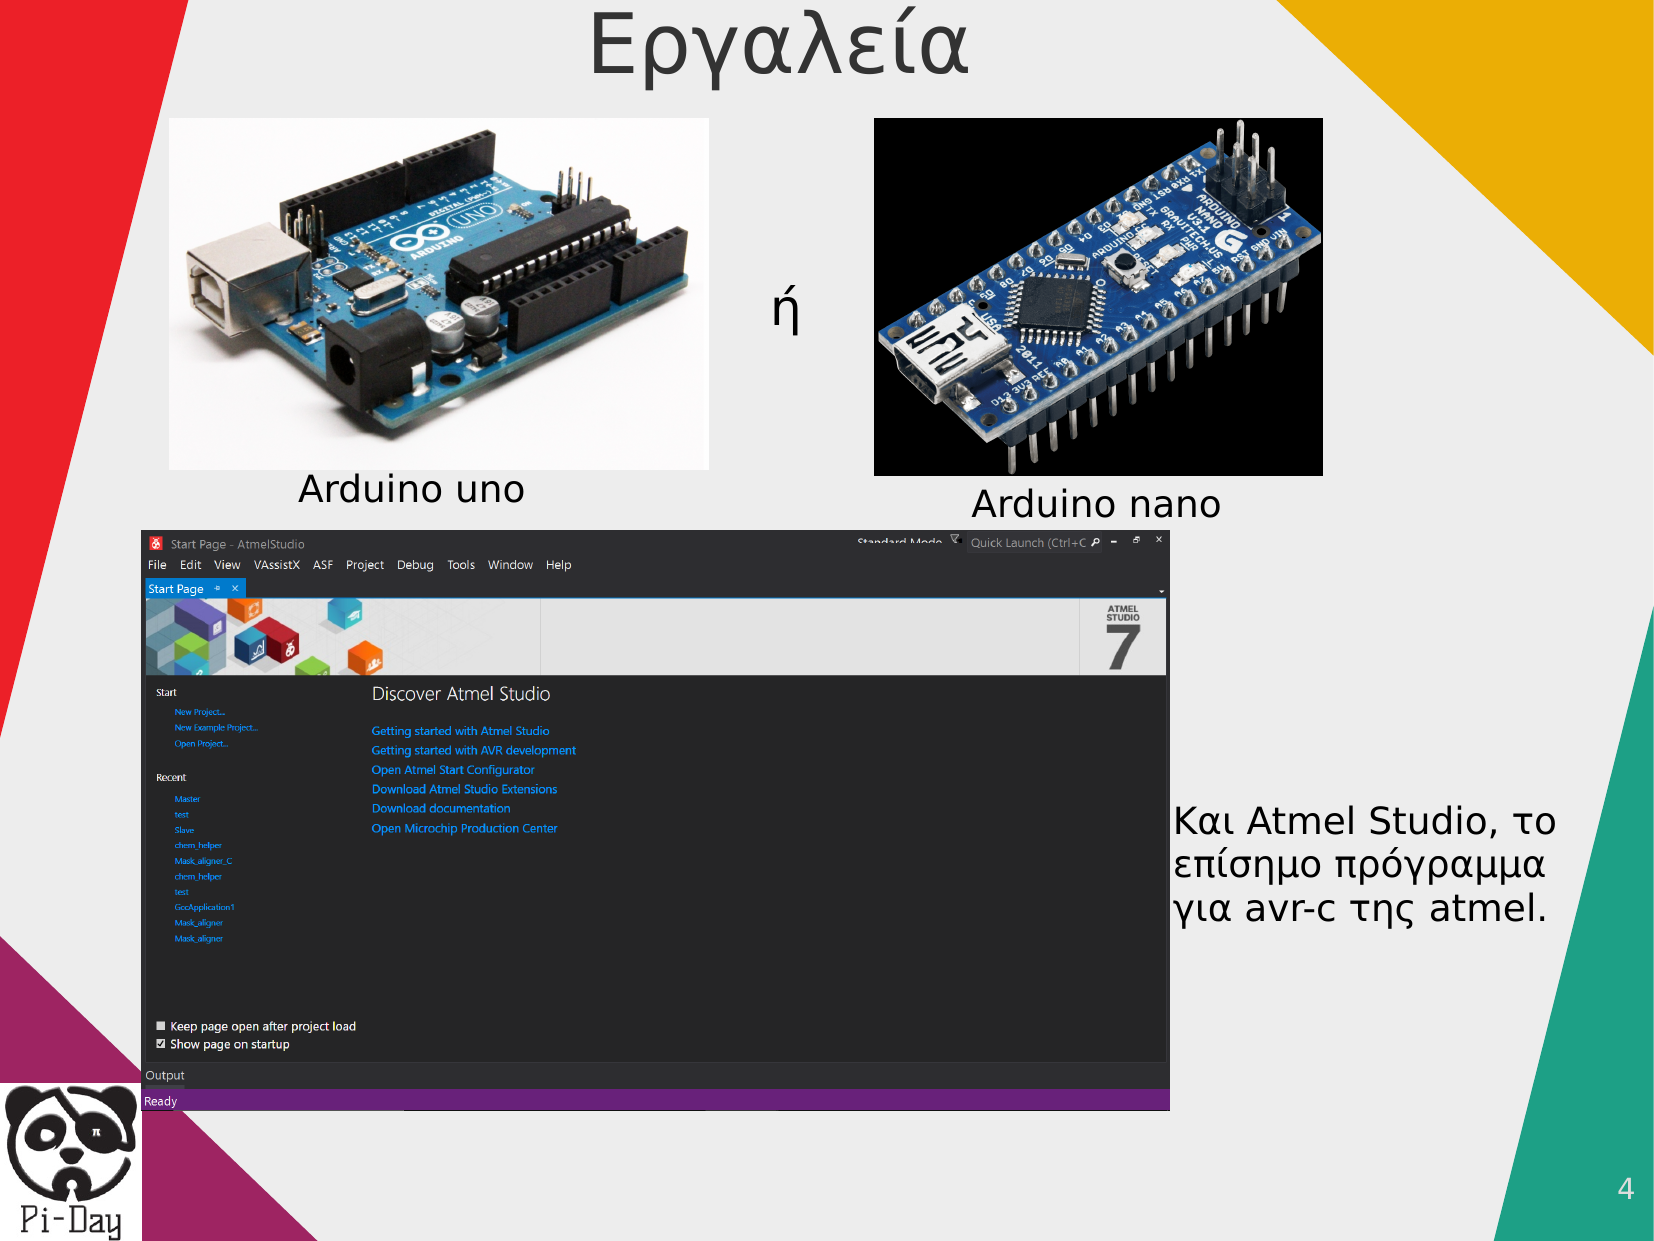

# Εργαλεία
ή
Arduino uno
Arduino nano
Και Atmel Studio, το
επίσημο πρόγραμμα
για avr-c της atmel.
4